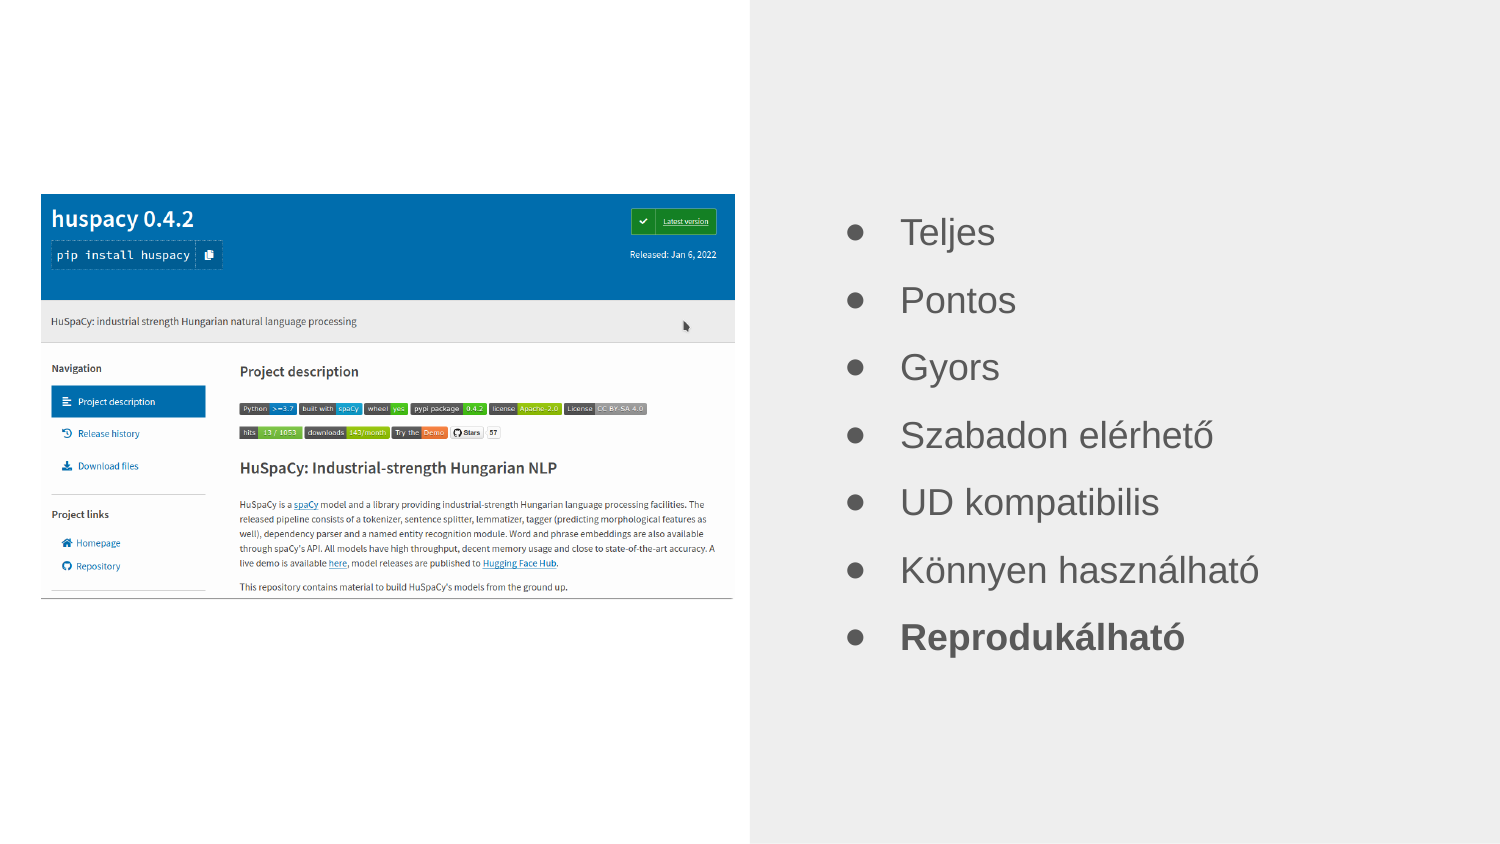

# Teljes
Pontos
Gyors
Szabadon elérhető
UD kompatibilis
Könnyen használható
Reprodukálható